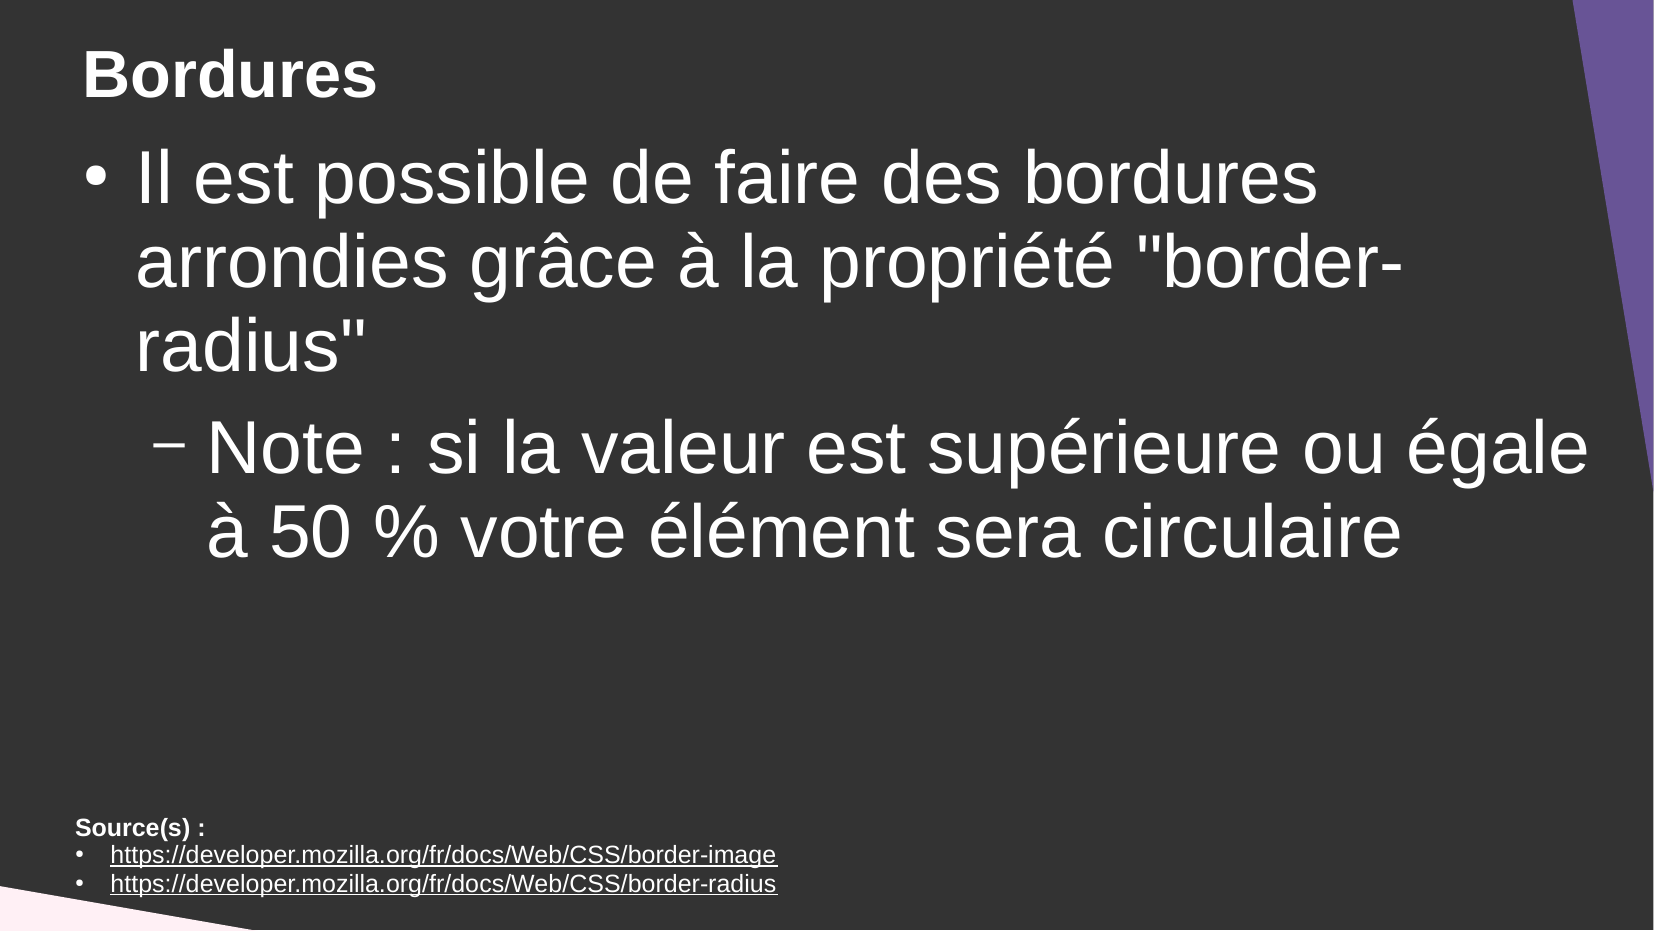

# Bordures
Il est possible de faire des bordures arrondies grâce à la propriété "border-radius"
Note : si la valeur est supérieure ou égale à 50 % votre élément sera circulaire
Source(s) :
https://developer.mozilla.org/fr/docs/Web/CSS/border-image
https://developer.mozilla.org/fr/docs/Web/CSS/border-radius